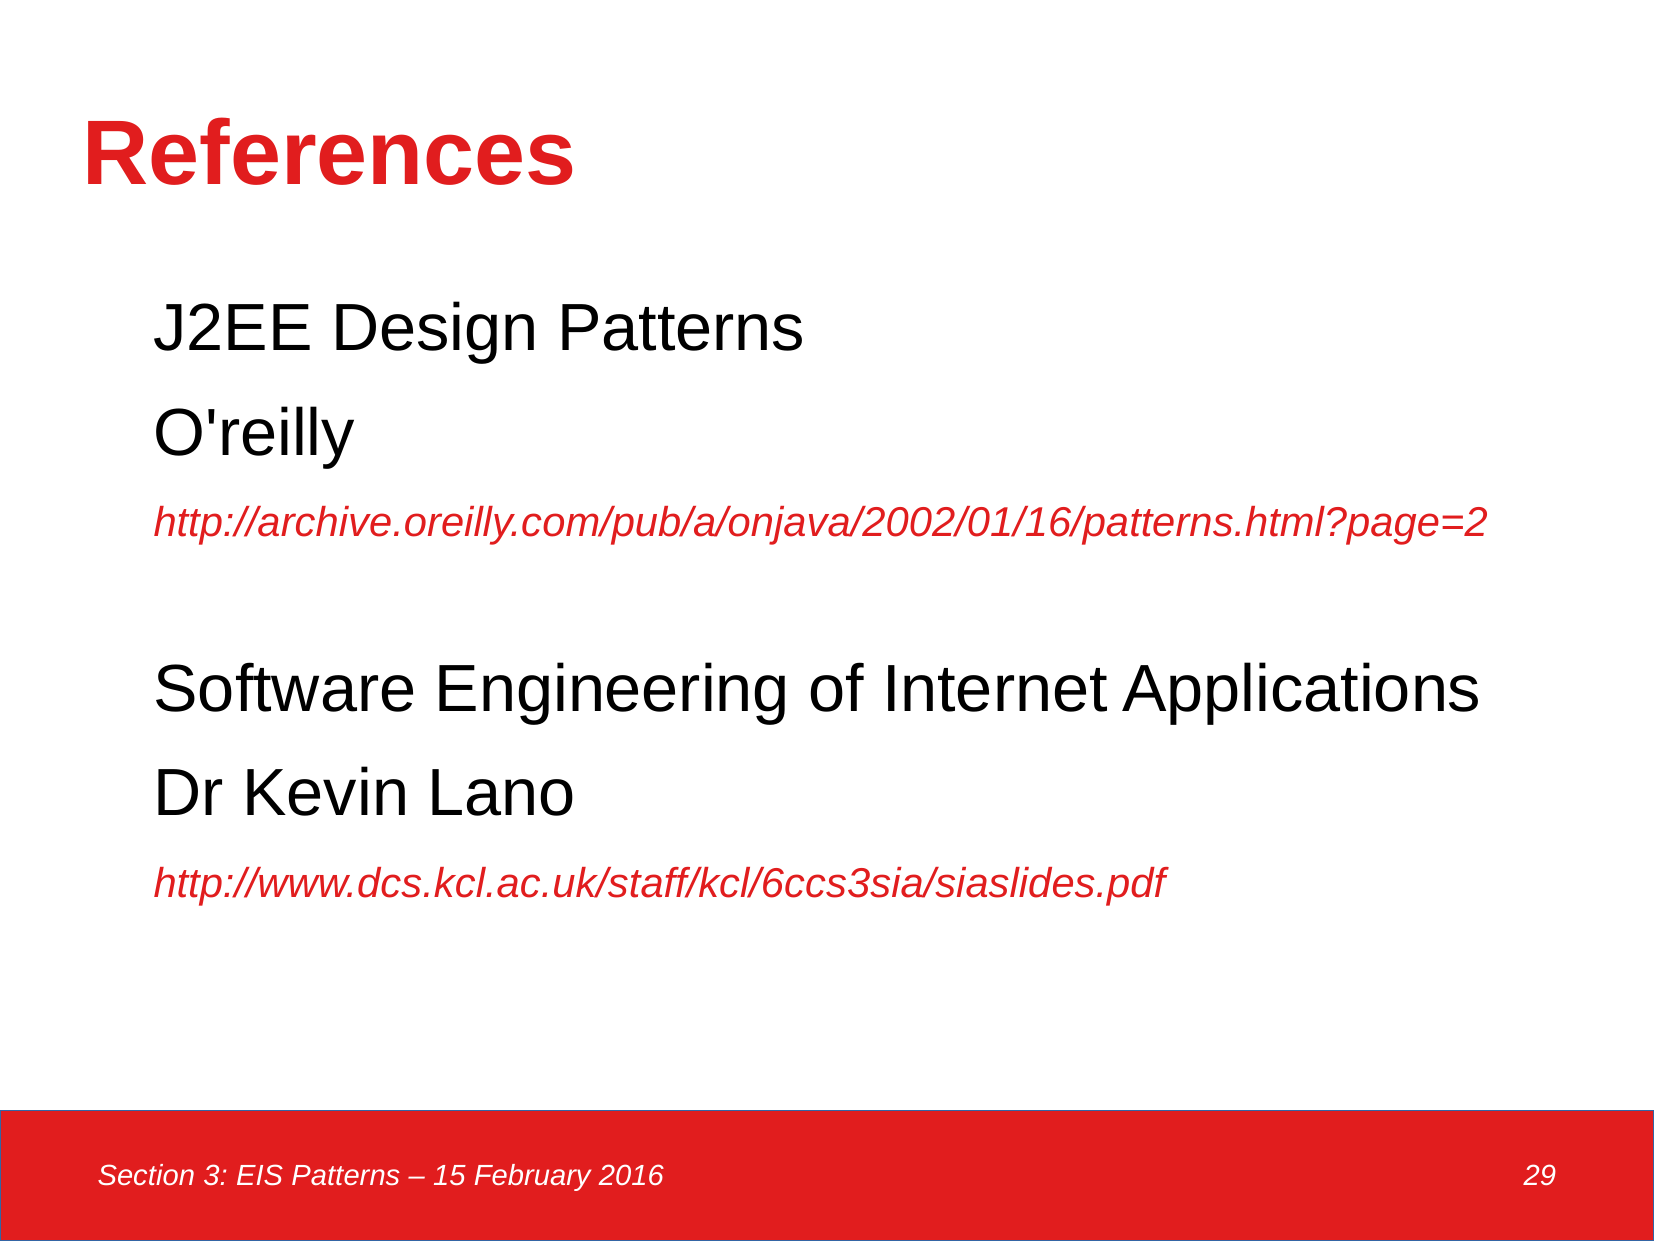

# References
J2EE Design Patterns
O'reilly
http://archive.oreilly.com/pub/a/onjava/2002/01/16/patterns.html?page=2
Software Engineering of Internet Applications
Dr Kevin Lano
http://www.dcs.kcl.ac.uk/staff/kcl/6ccs3sia/siaslides.pdf